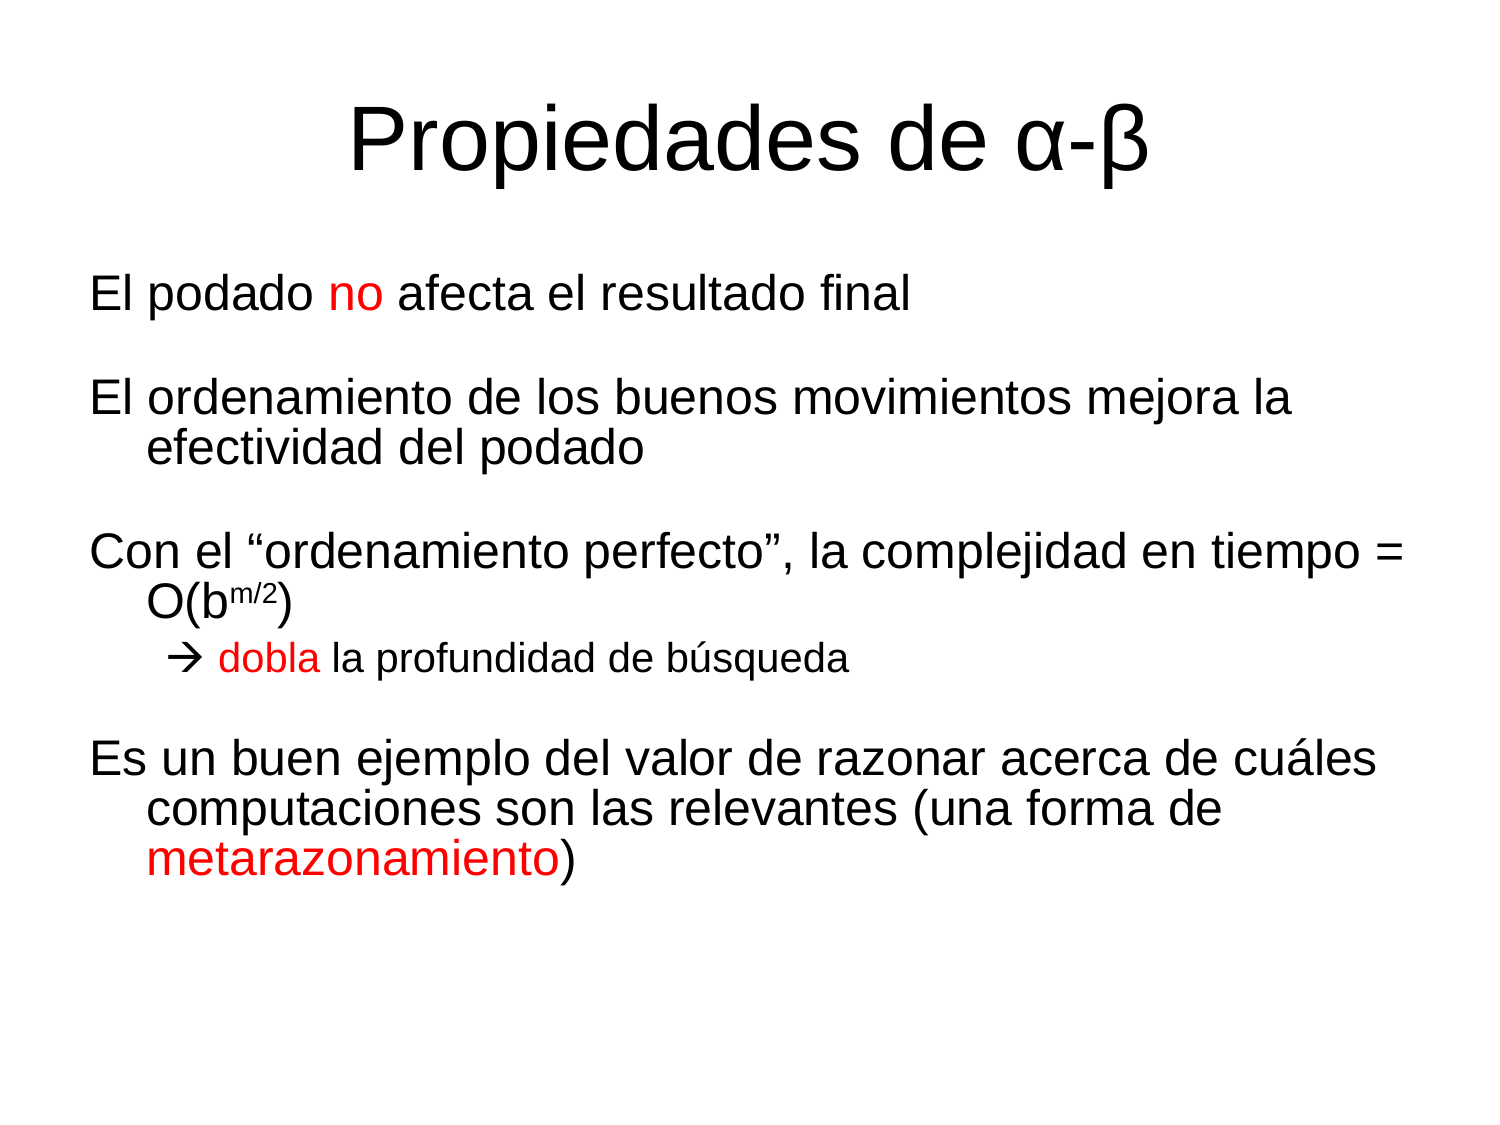

# Propiedades de α-β
El podado no afecta el resultado final
El ordenamiento de los buenos movimientos mejora la efectividad del podado
Con el “ordenamiento perfecto”, la complejidad en tiempo = O(bm/2)
 dobla la profundidad de búsqueda
Es un buen ejemplo del valor de razonar acerca de cuáles computaciones son las relevantes (una forma de metarazonamiento)